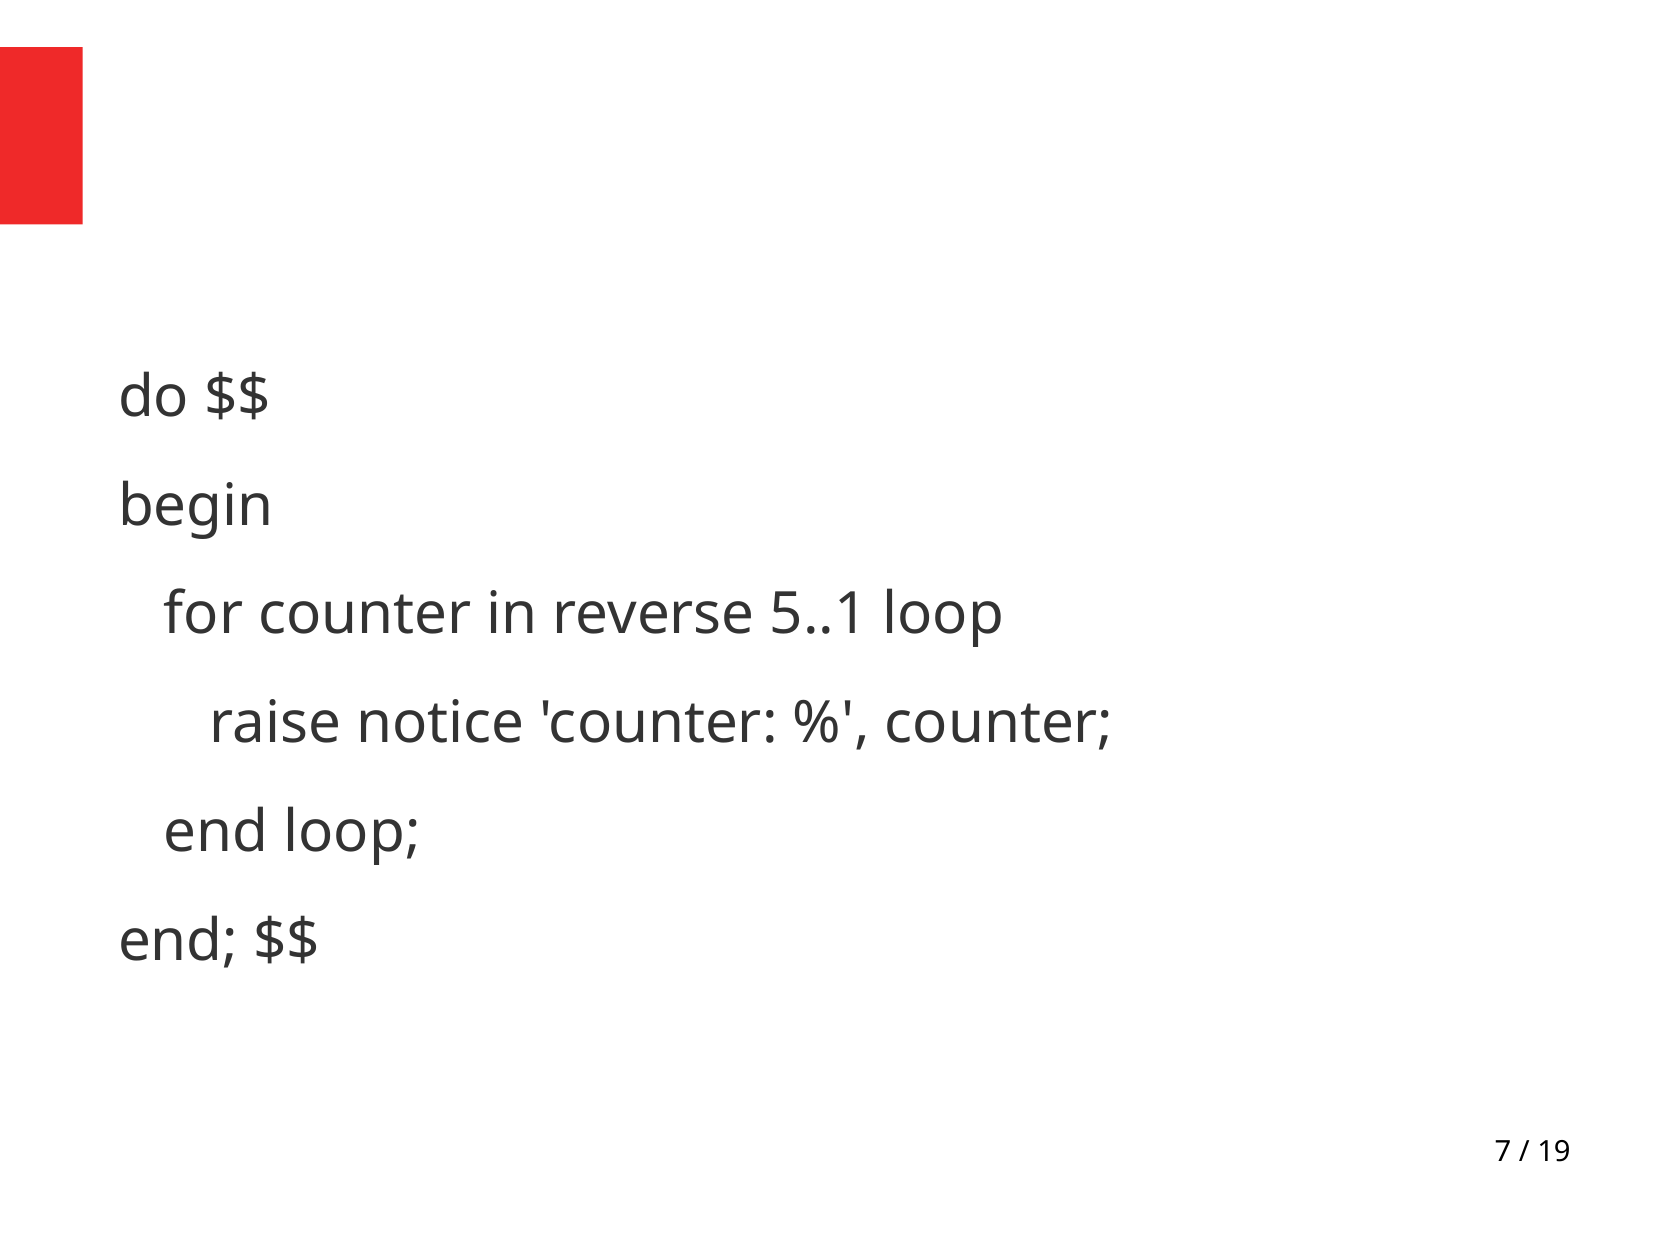

#
do $$
begin
 for counter in reverse 5..1 loop
 raise notice 'counter: %', counter;
 end loop;
end; $$
7